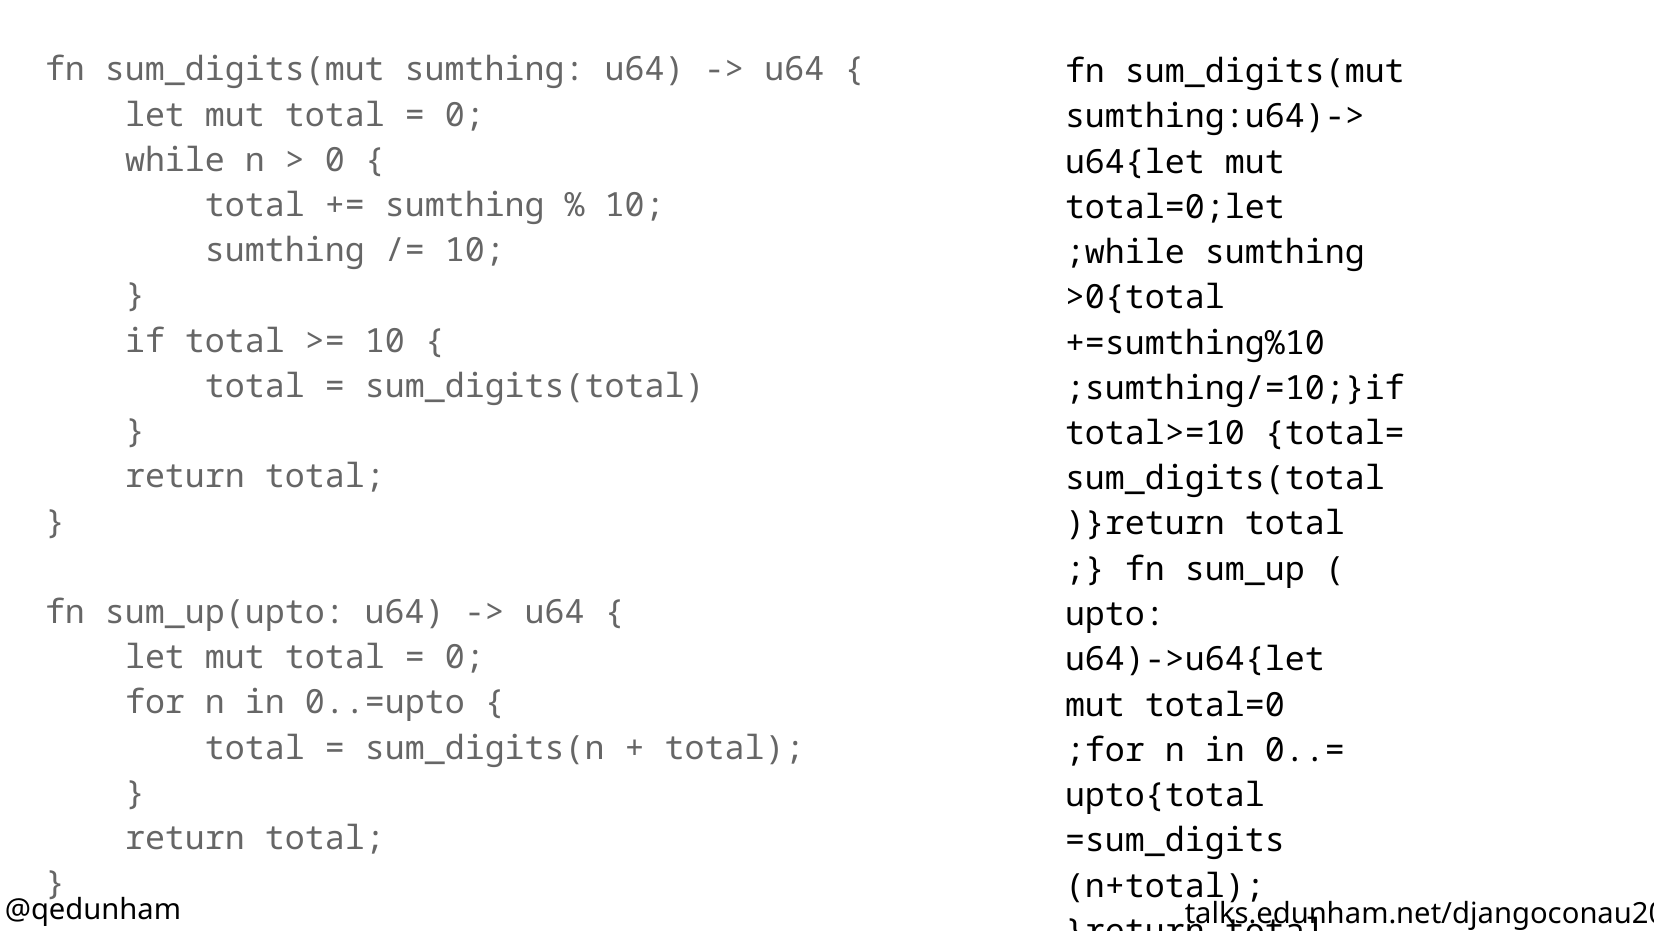

# fn sum_digits(mut sumthing: u64) -> u64 {
 let mut total = 0;
 while n > 0 {
 total += sumthing % 10;
 sumthing /= 10;
 }
 if total >= 10 {
 total = sum_digits(total)
 }
 return total;
}
fn sum_up(upto: u64) -> u64 {
 let mut total = 0;
 for n in 0..=upto {
 total = sum_digits(n + total);
 }
 return total;
}
fn sum_digits(mut
sumthing:u64)->
u64{let mut
total=0;let
;while sumthing
>0{total
+=sumthing%10
;sumthing/=10;}if
total>=10 {total=
sum_digits(total
)}return total
;} fn sum_up (
upto:
u64)->u64{let
mut total=0
;for n in 0..=
upto{total
=sum_digits
(n+total);
}return total
;}